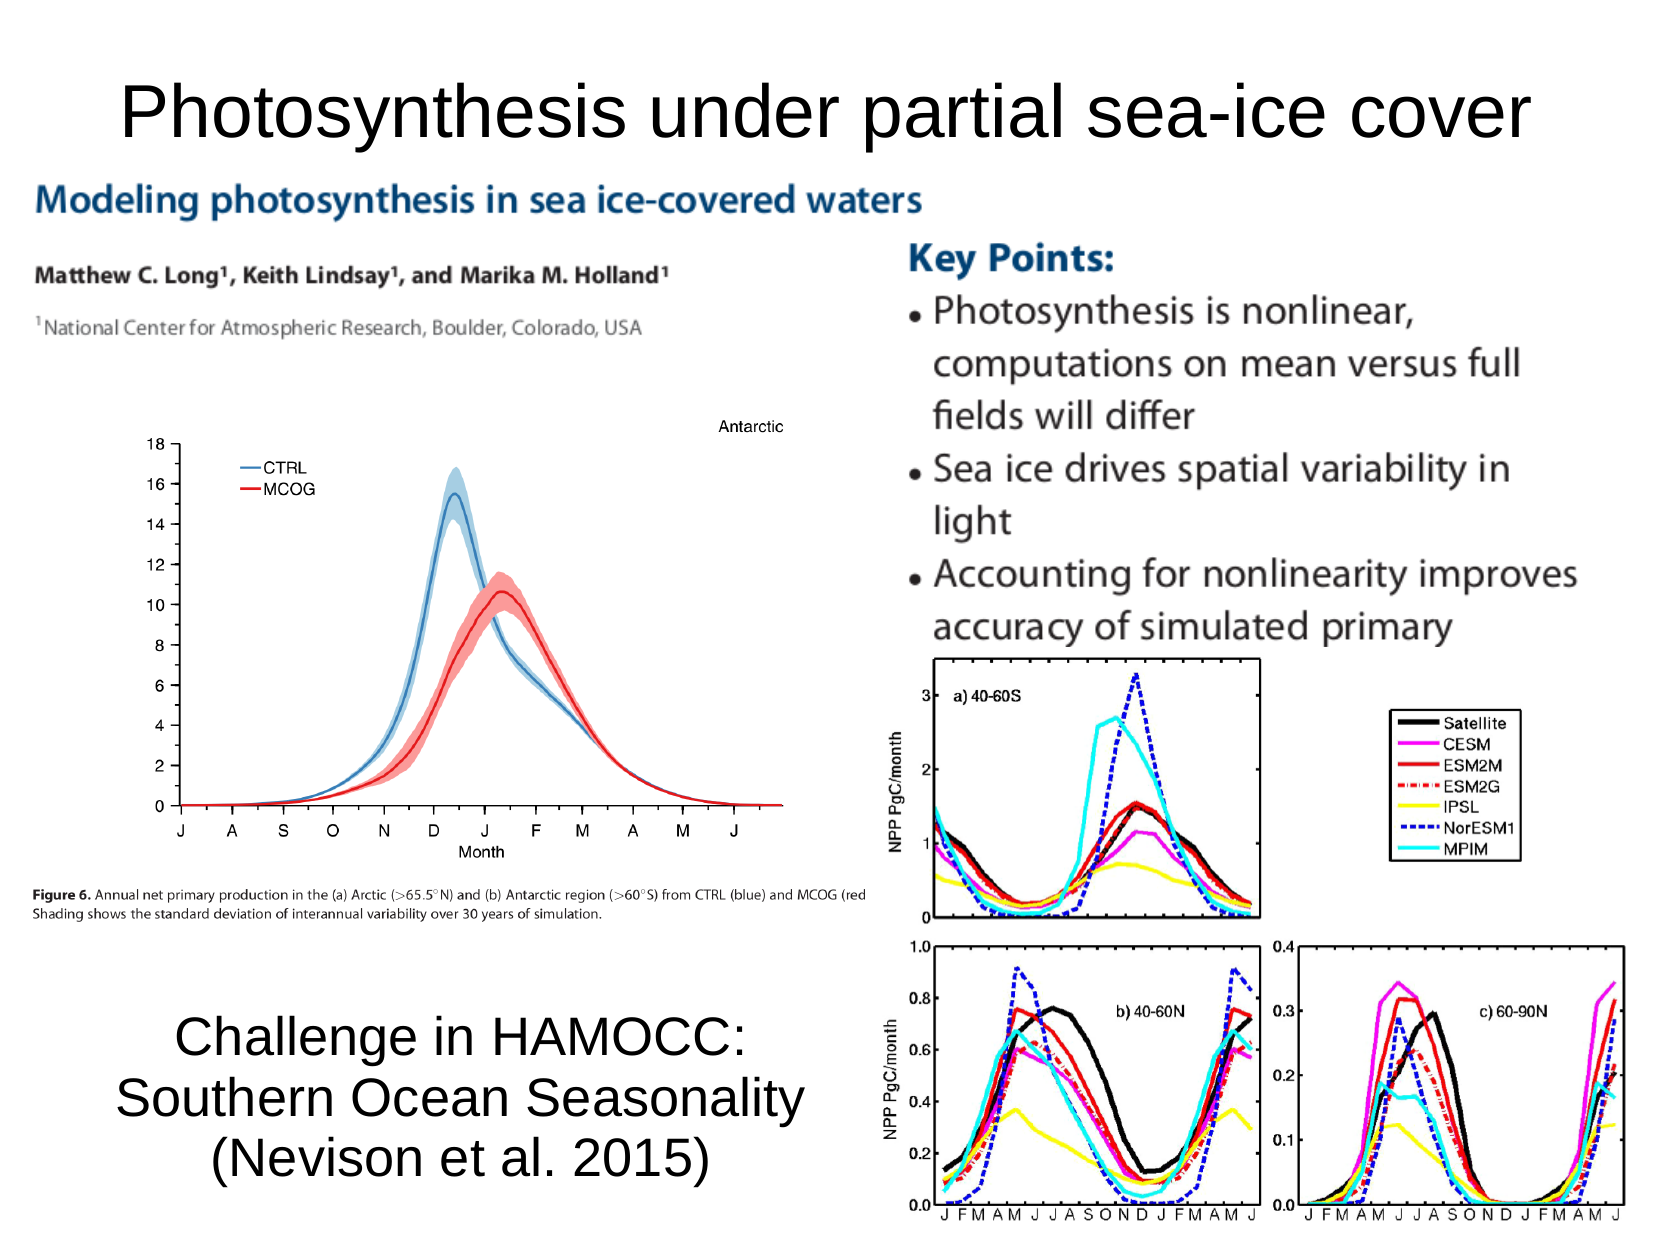

# Photosynthesis under partial sea-ice cover
Challenge in HAMOCC: Southern Ocean Seasonality (Nevison et al. 2015)